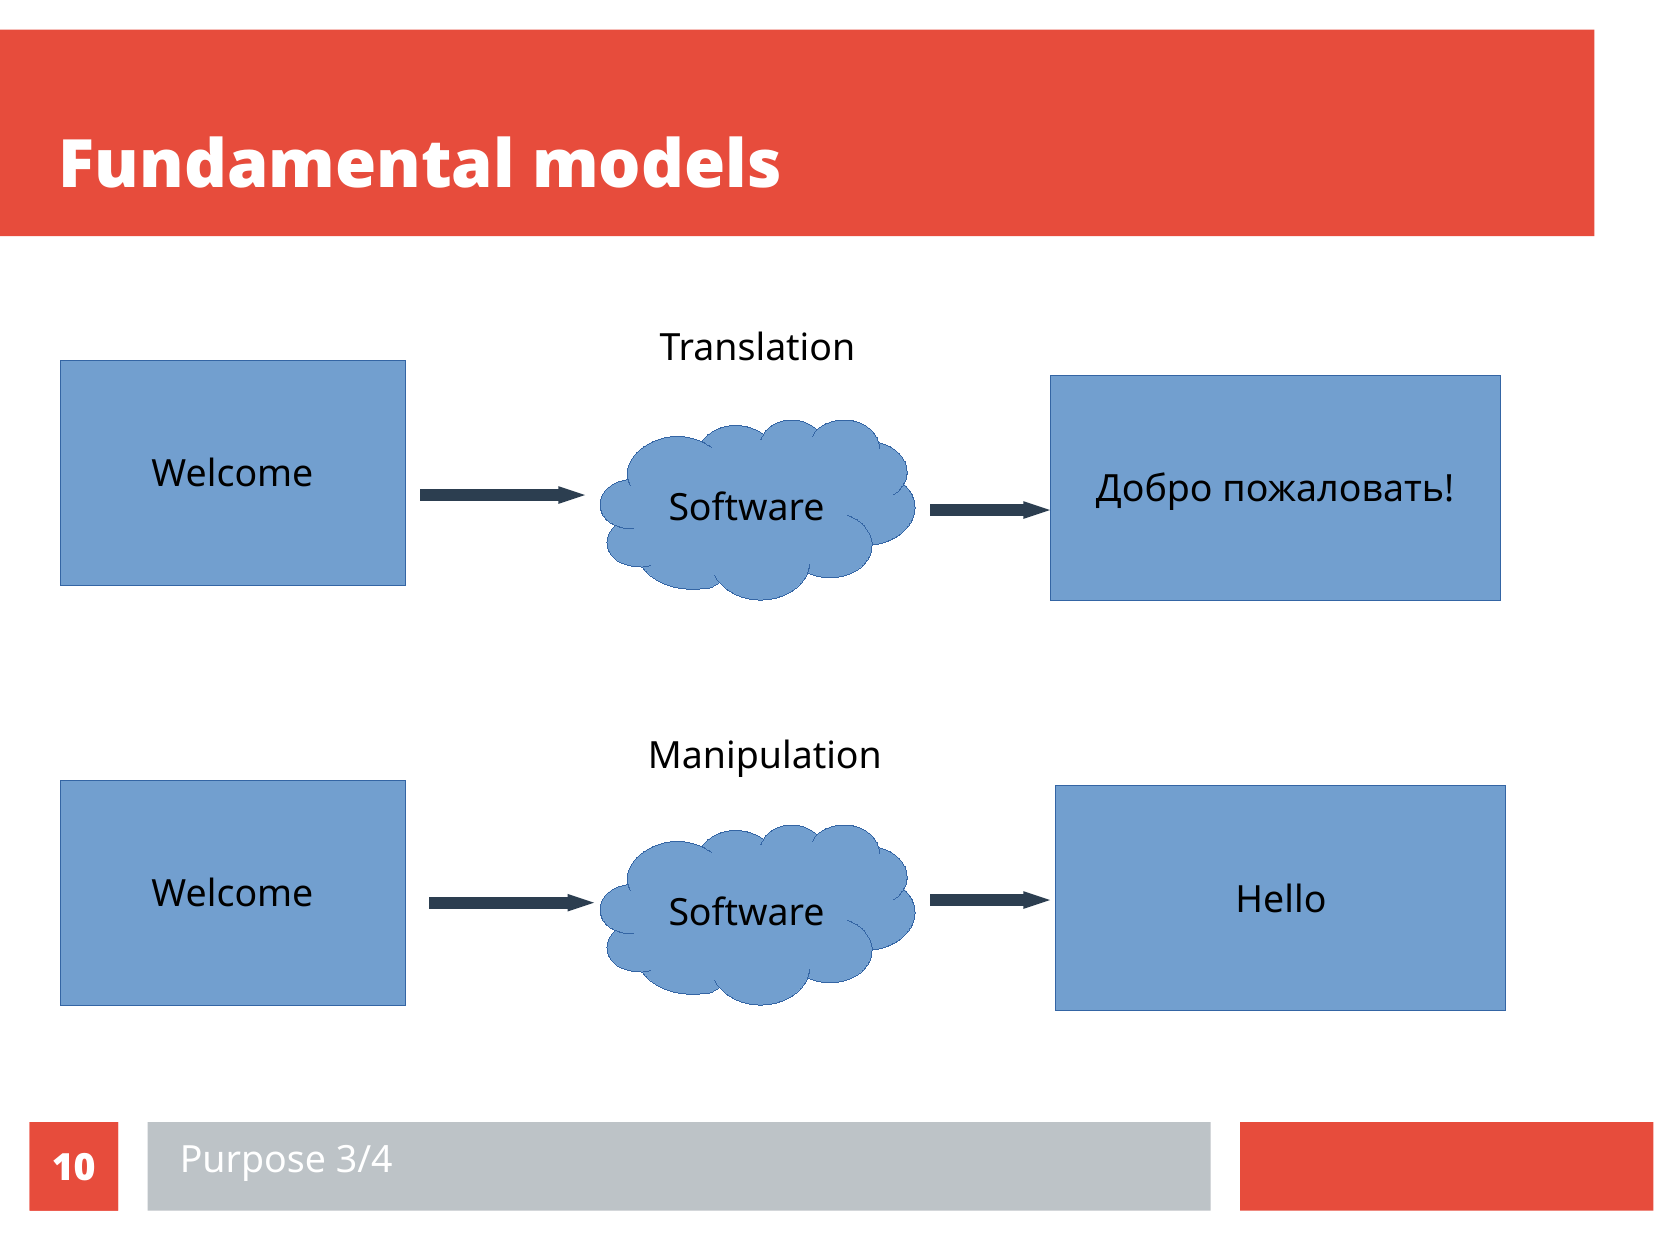

# Fundamental models
Translation
Welcome
Добро пожаловать!
Software
Manipulation
Welcome
Hello
Software
10
Purpose 3/4